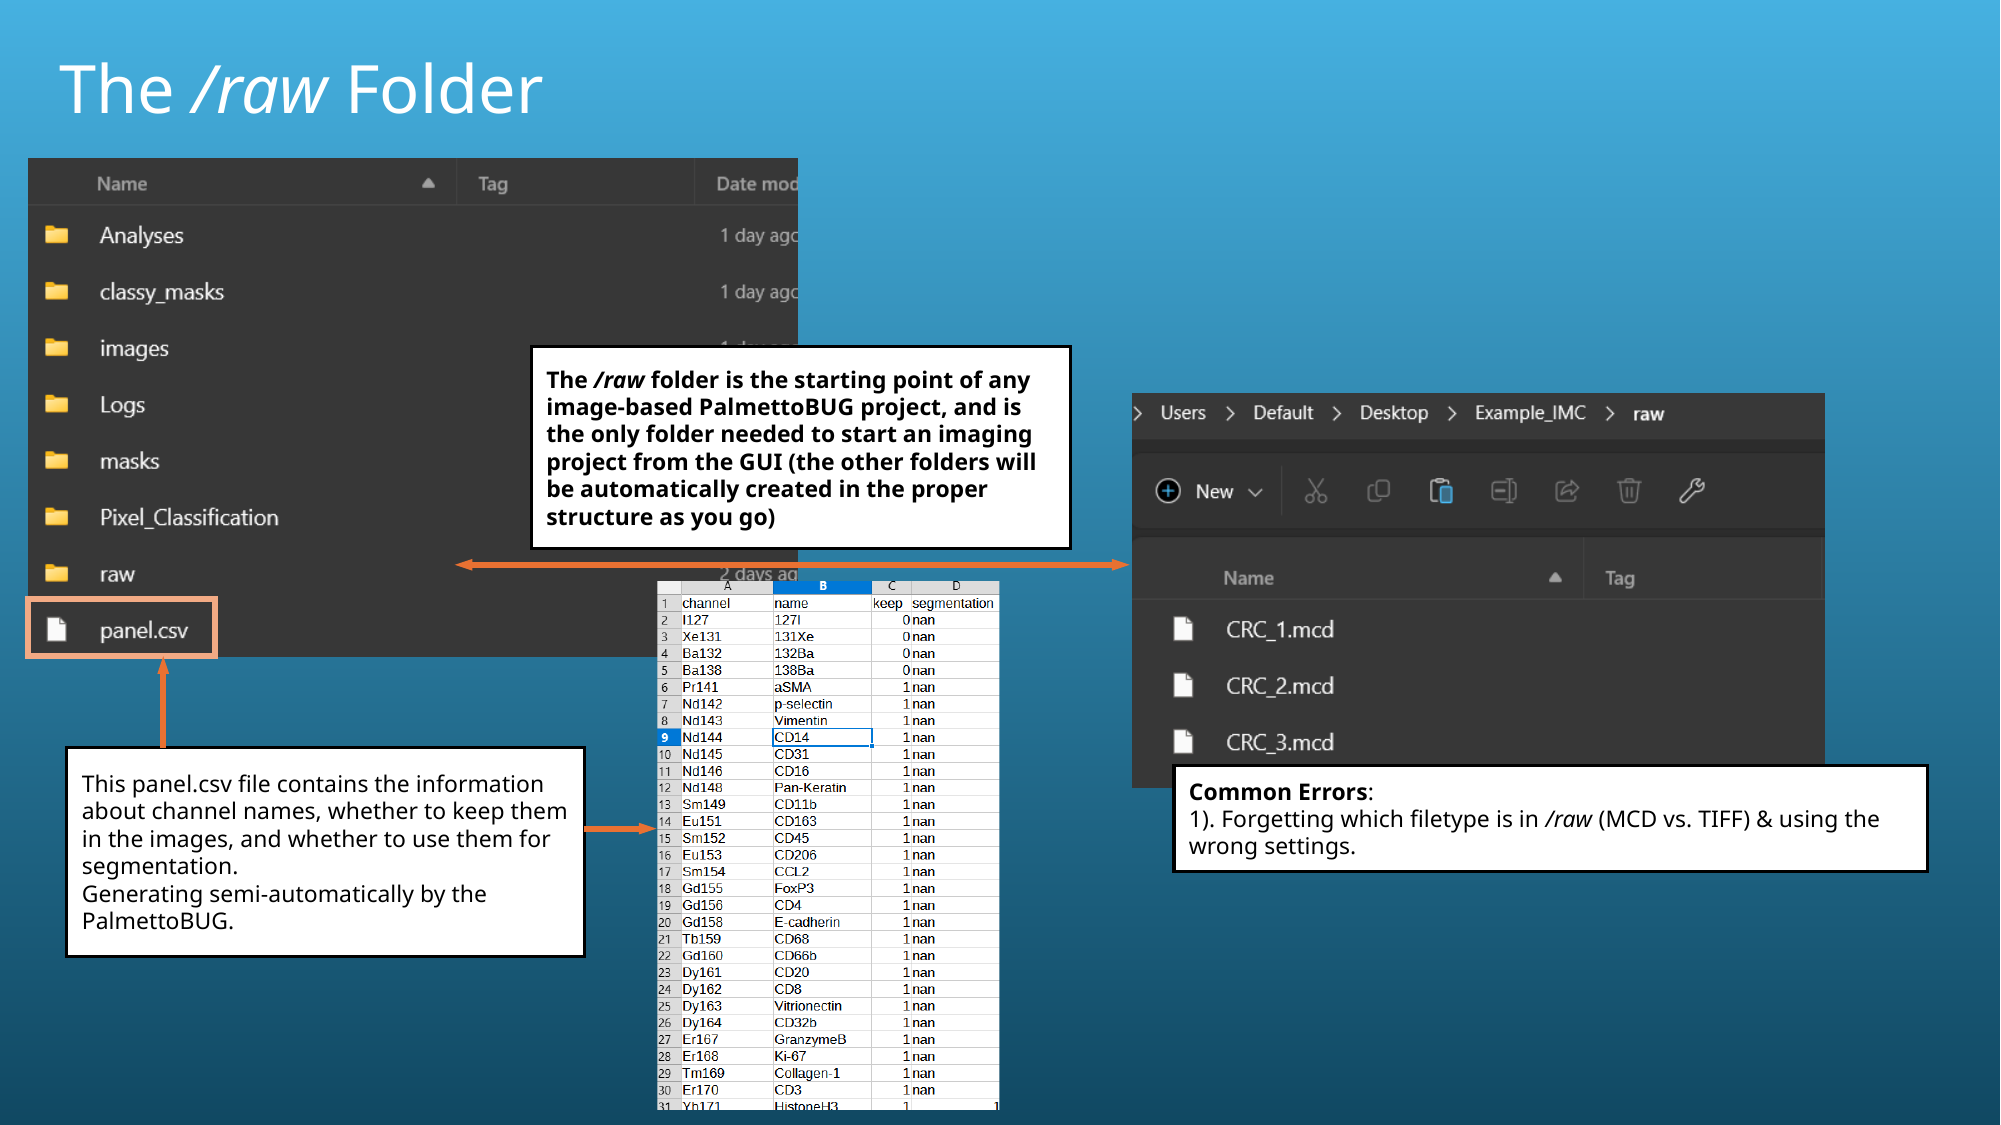

The /raw Folder
The /raw folder is the starting point of any image-based PalmettoBUG project, and is the only folder needed to start an imaging project from the GUI (the other folders will be automatically created in the proper structure as you go)
This panel.csv file contains the information about channel names, whether to keep them in the images, and whether to use them for segmentation.
Generating semi-automatically by the PalmettoBUG.
Common Errors:
1). Forgetting which filetype is in /raw (MCD vs. TIFF) & using the wrong settings.